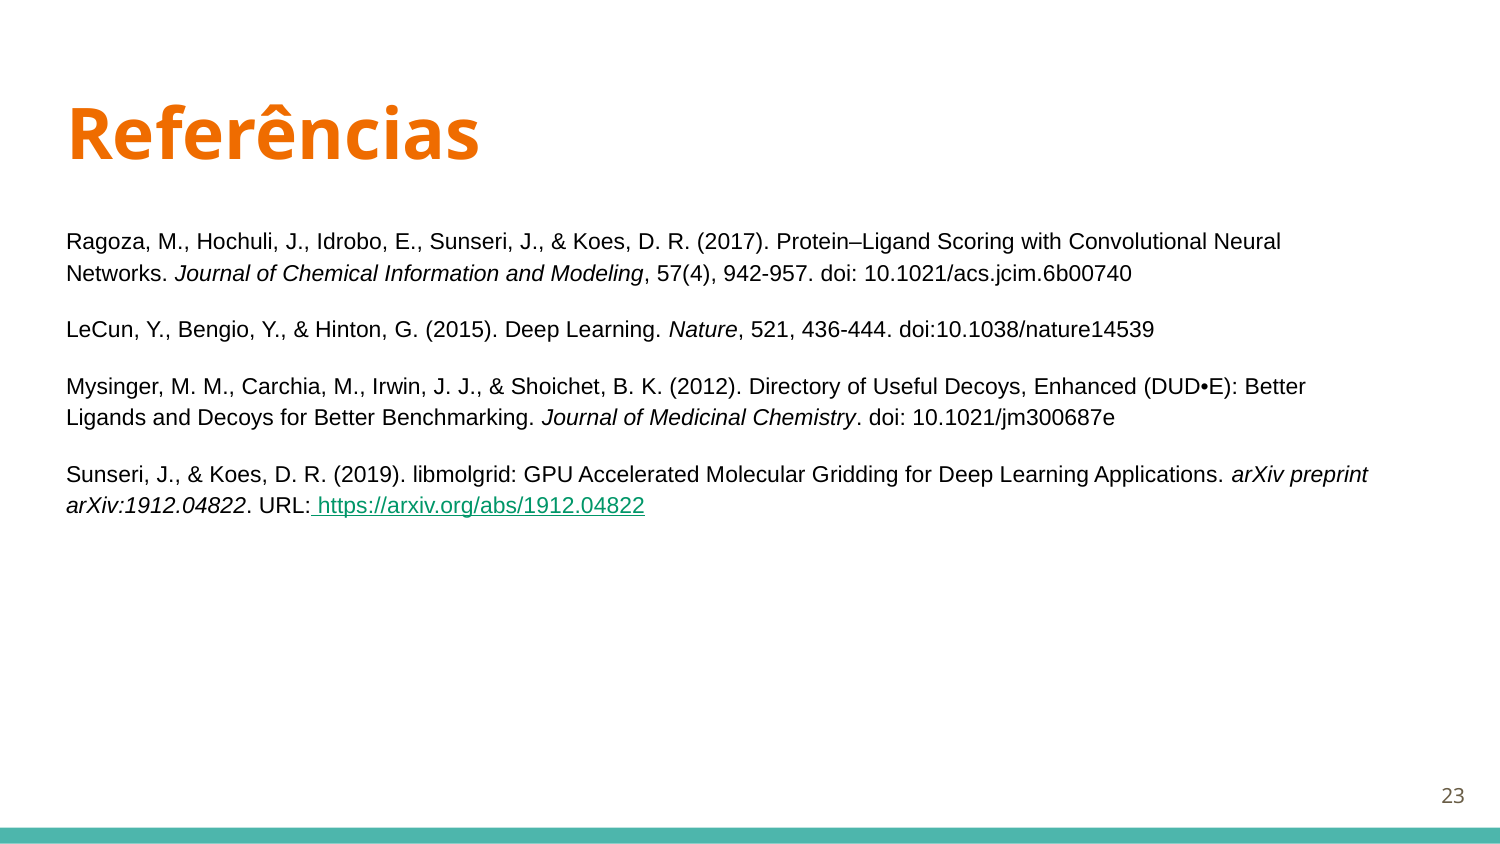

# Referências
Ragoza, M., Hochuli, J., Idrobo, E., Sunseri, J., & Koes, D. R. (2017). Protein–Ligand Scoring with Convolutional Neural Networks. Journal of Chemical Information and Modeling, 57(4), 942-957. doi: 10.1021/acs.jcim.6b00740
LeCun, Y., Bengio, Y., & Hinton, G. (2015). Deep Learning. Nature, 521, 436-444. doi:10.1038/nature14539
Mysinger, M. M., Carchia, M., Irwin, J. J., & Shoichet, B. K. (2012). Directory of Useful Decoys, Enhanced (DUD•E): Better Ligands and Decoys for Better Benchmarking. Journal of Medicinal Chemistry. doi: 10.1021/jm300687e
Sunseri, J., & Koes, D. R. (2019). libmolgrid: GPU Accelerated Molecular Gridding for Deep Learning Applications. arXiv preprint arXiv:1912.04822. URL: https://arxiv.org/abs/1912.04822